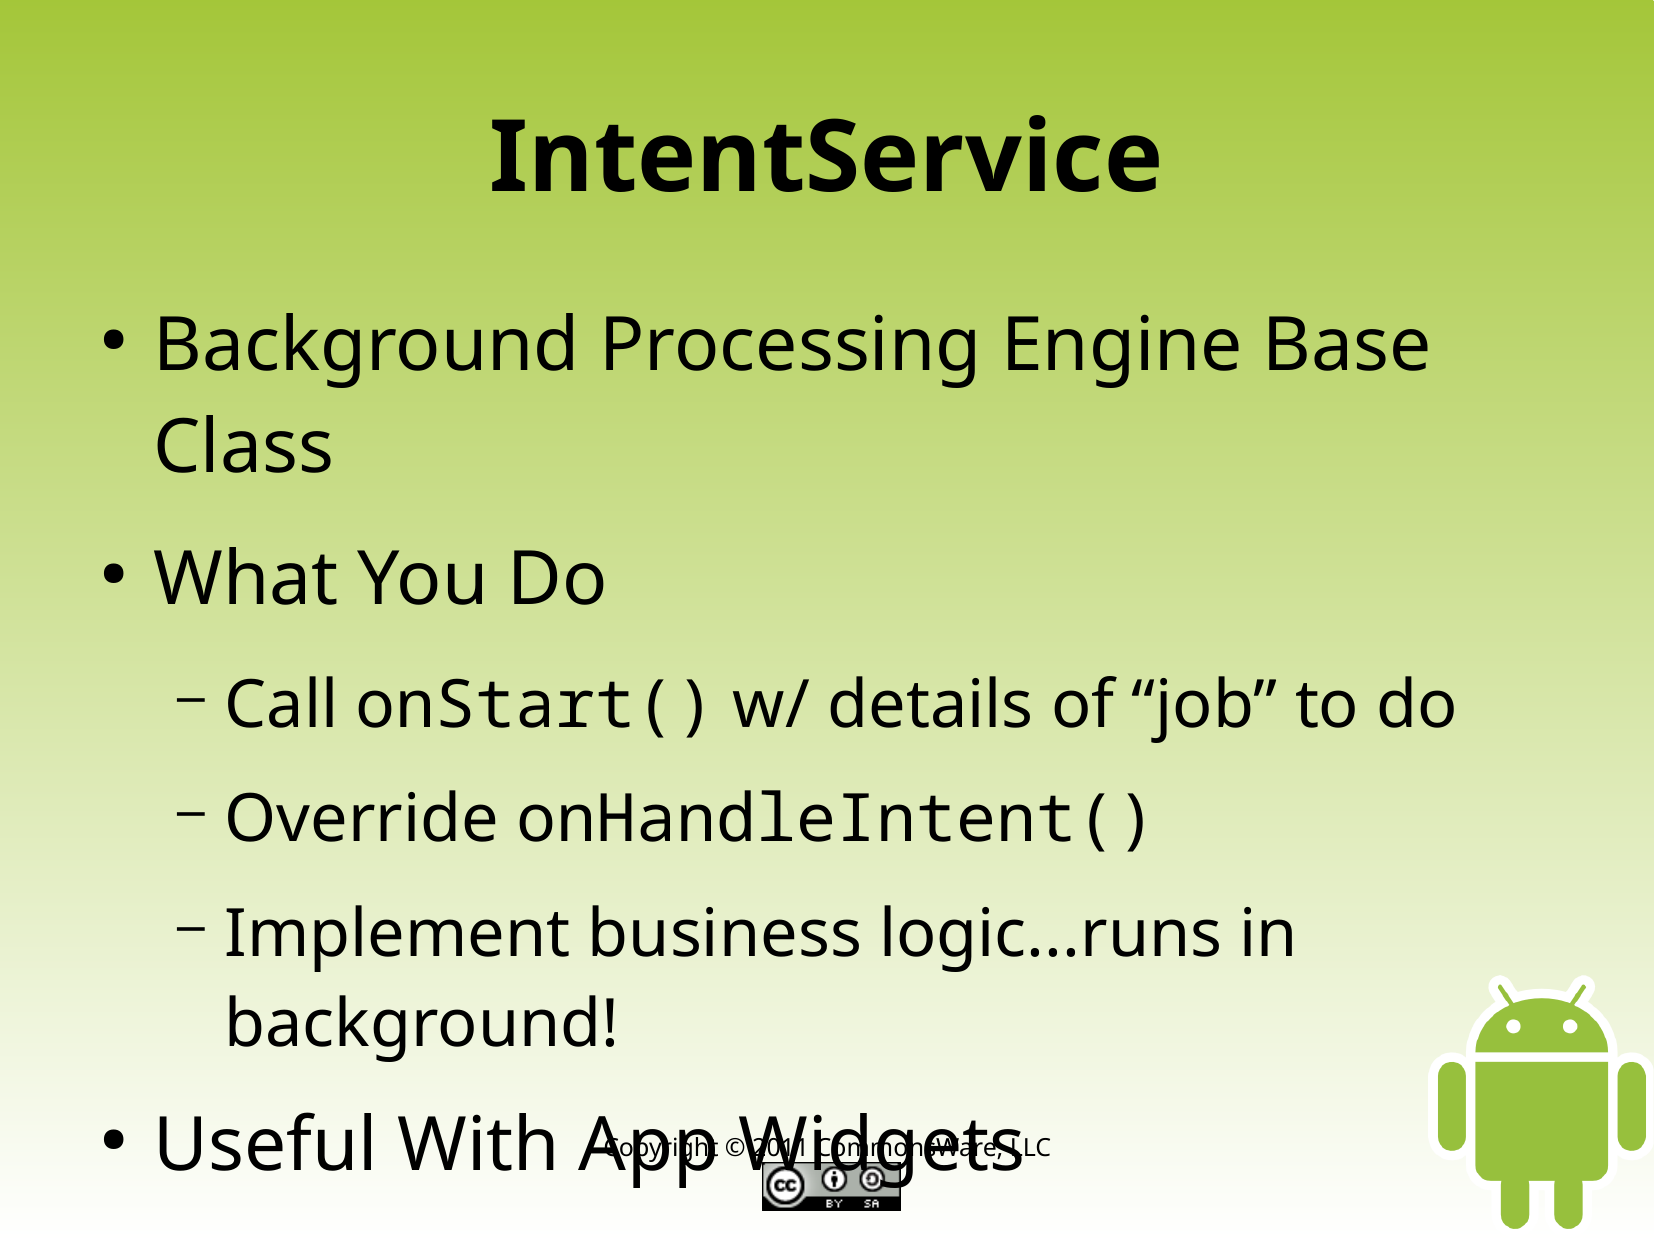

# IntentService
Background Processing Engine Base Class
What You Do
Call onStart() w/ details of “job” to do
Override onHandleIntent()
Implement business logic...runs in background!
Useful With App Widgets
Cannot fork threads from
BroadcastReceiver